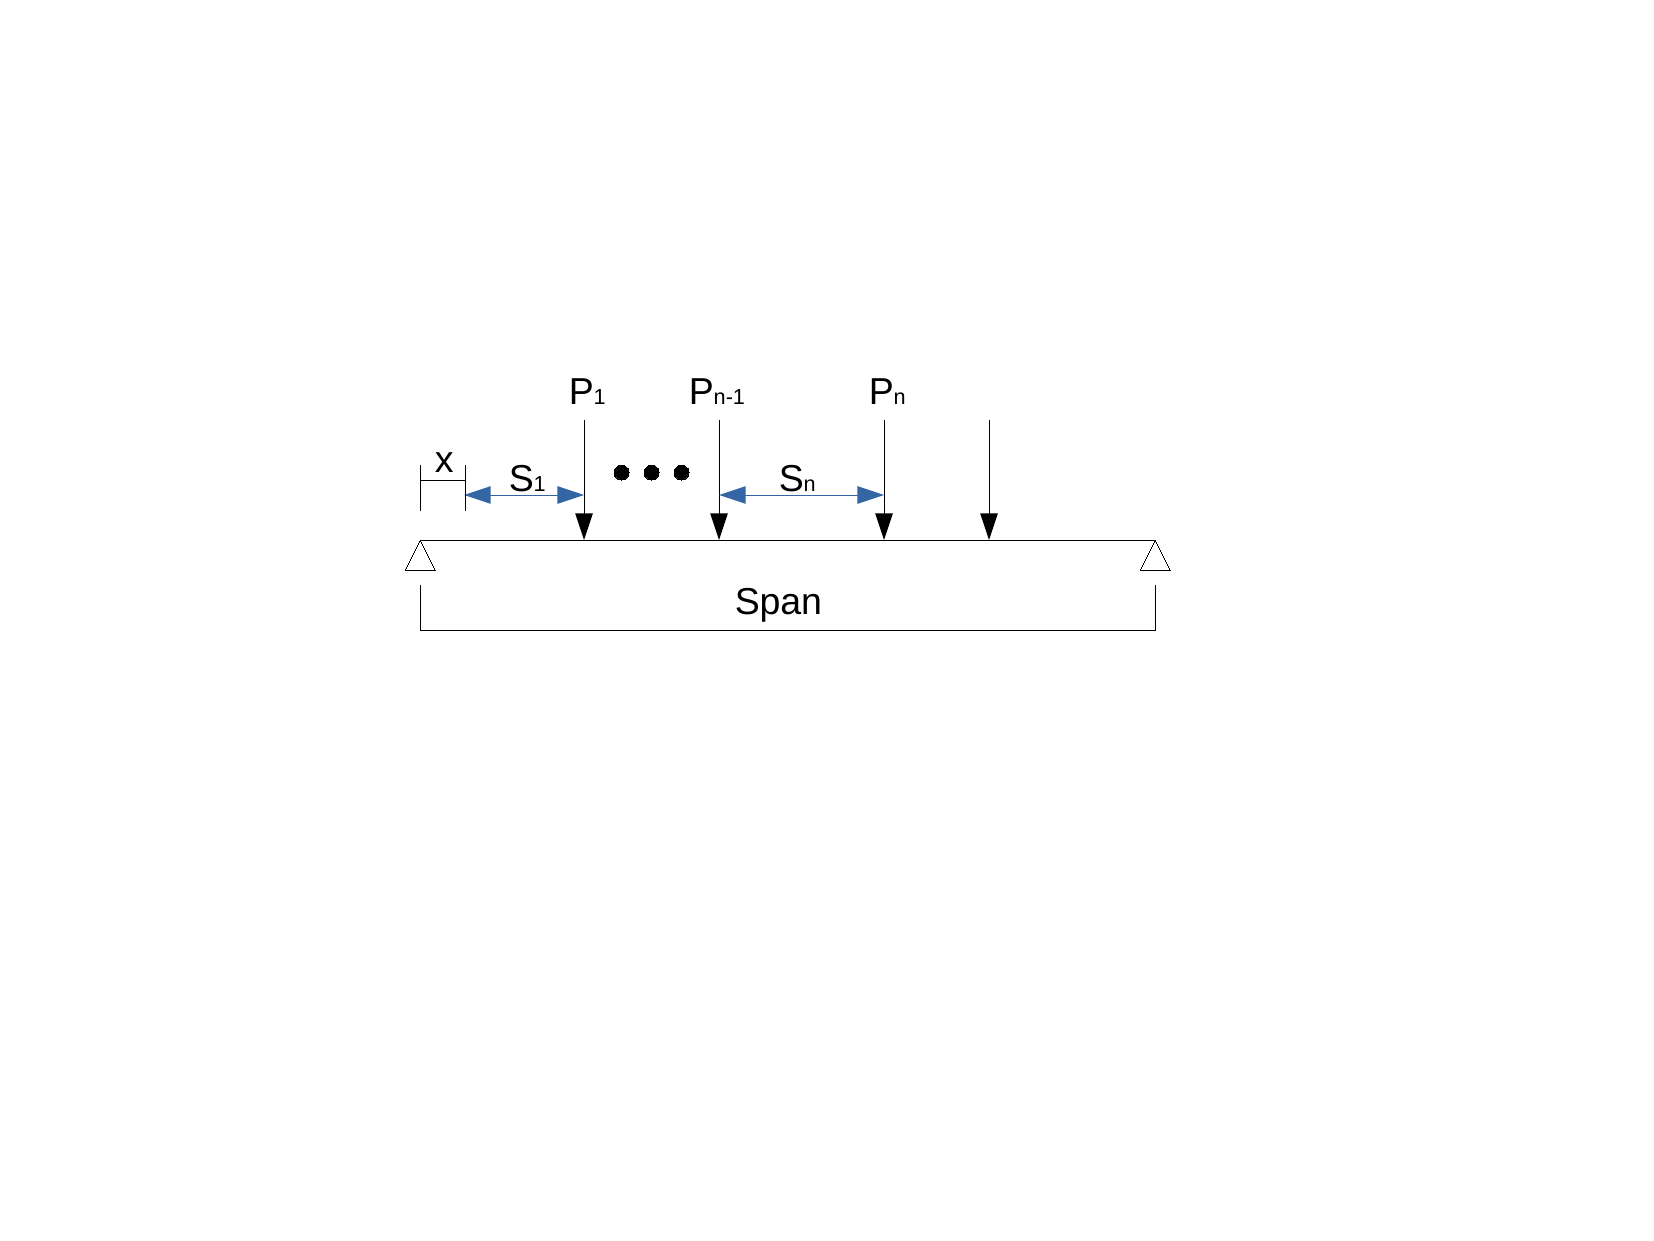

P1
Pn-1
Pn
x
S1
Sn
Span